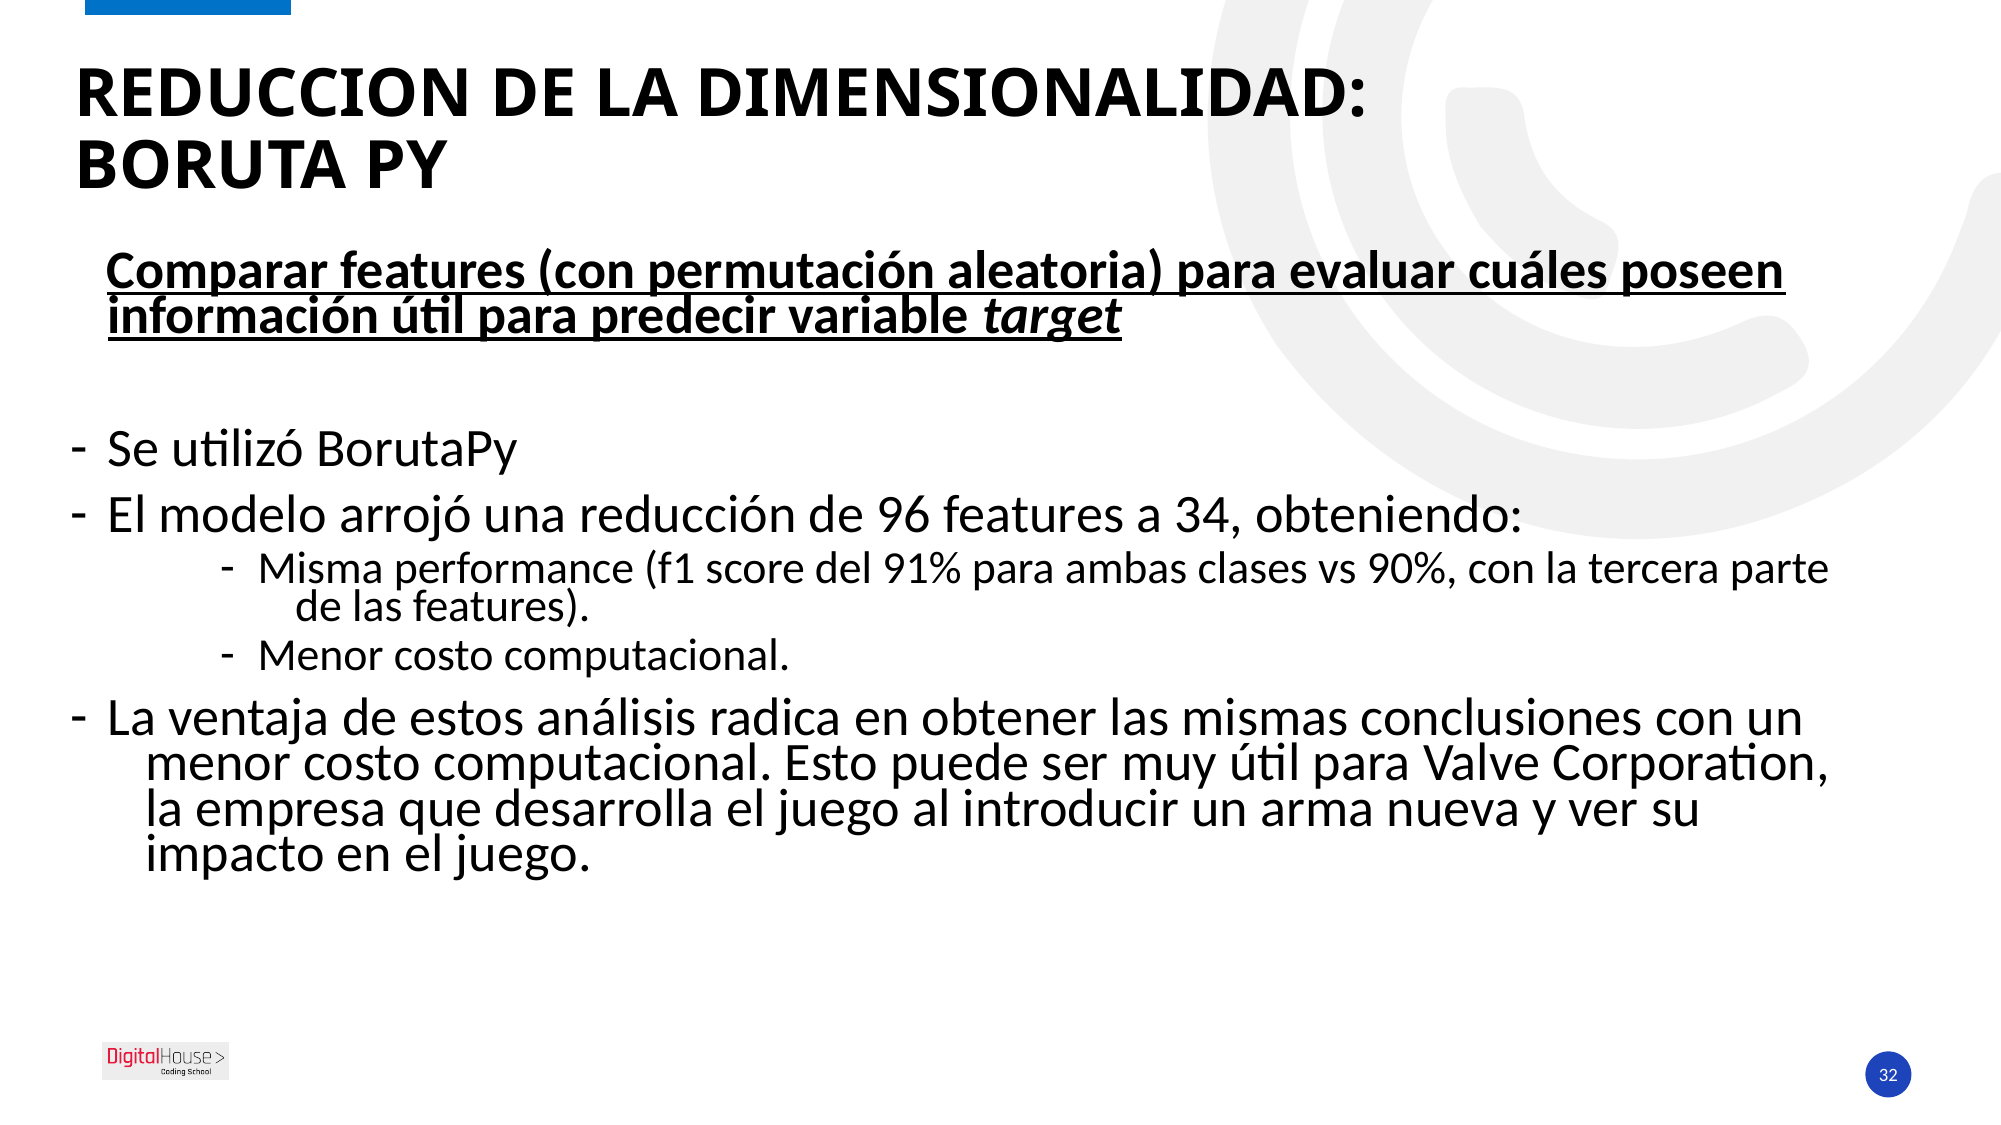

Reduccion de la dimensionalidad:
bORUTA py
   Comparar features (con permutación aleatoria) para evaluar cuáles poseen información útil para predecir variable target
Se utilizó BorutaPy
El modelo arrojó una reducción de 96 features a 34, obteniendo:
Misma performance (f1 score del 91% para ambas clases vs 90%, con la tercera parte de las features).
Menor costo computacional.
La ventaja de estos análisis radica en obtener las mismas conclusiones con un menor costo computacional. Esto puede ser muy útil para Valve Corporation, la empresa que desarrolla el juego al introducir un arma nueva y ver su impacto en el juego.
#